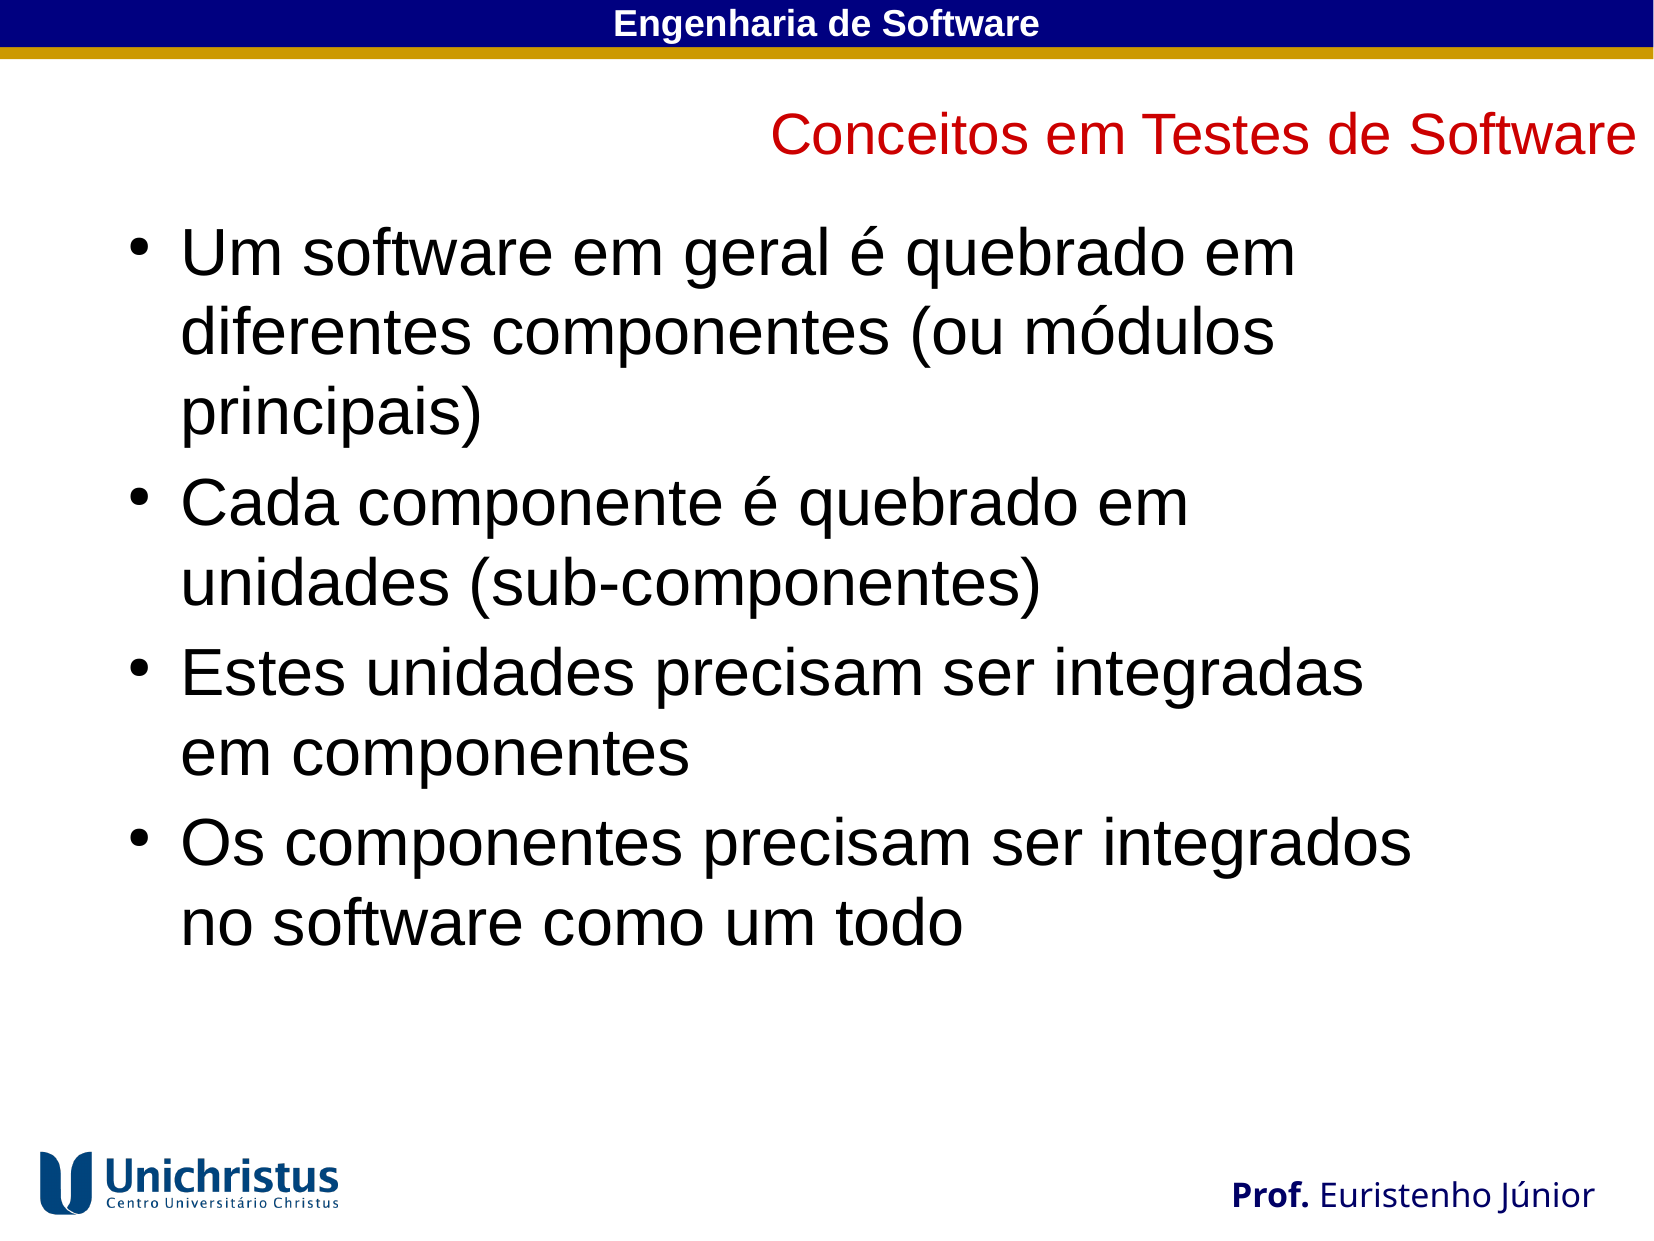

Engenharia de Software
Conceitos em Testes de Software
# Um software em geral é quebrado em diferentes componentes (ou módulos principais)
Cada componente é quebrado em unidades (sub-componentes)
Estes unidades precisam ser integradas em componentes
Os componentes precisam ser integrados no software como um todo
Prof. Euristenho Júnior